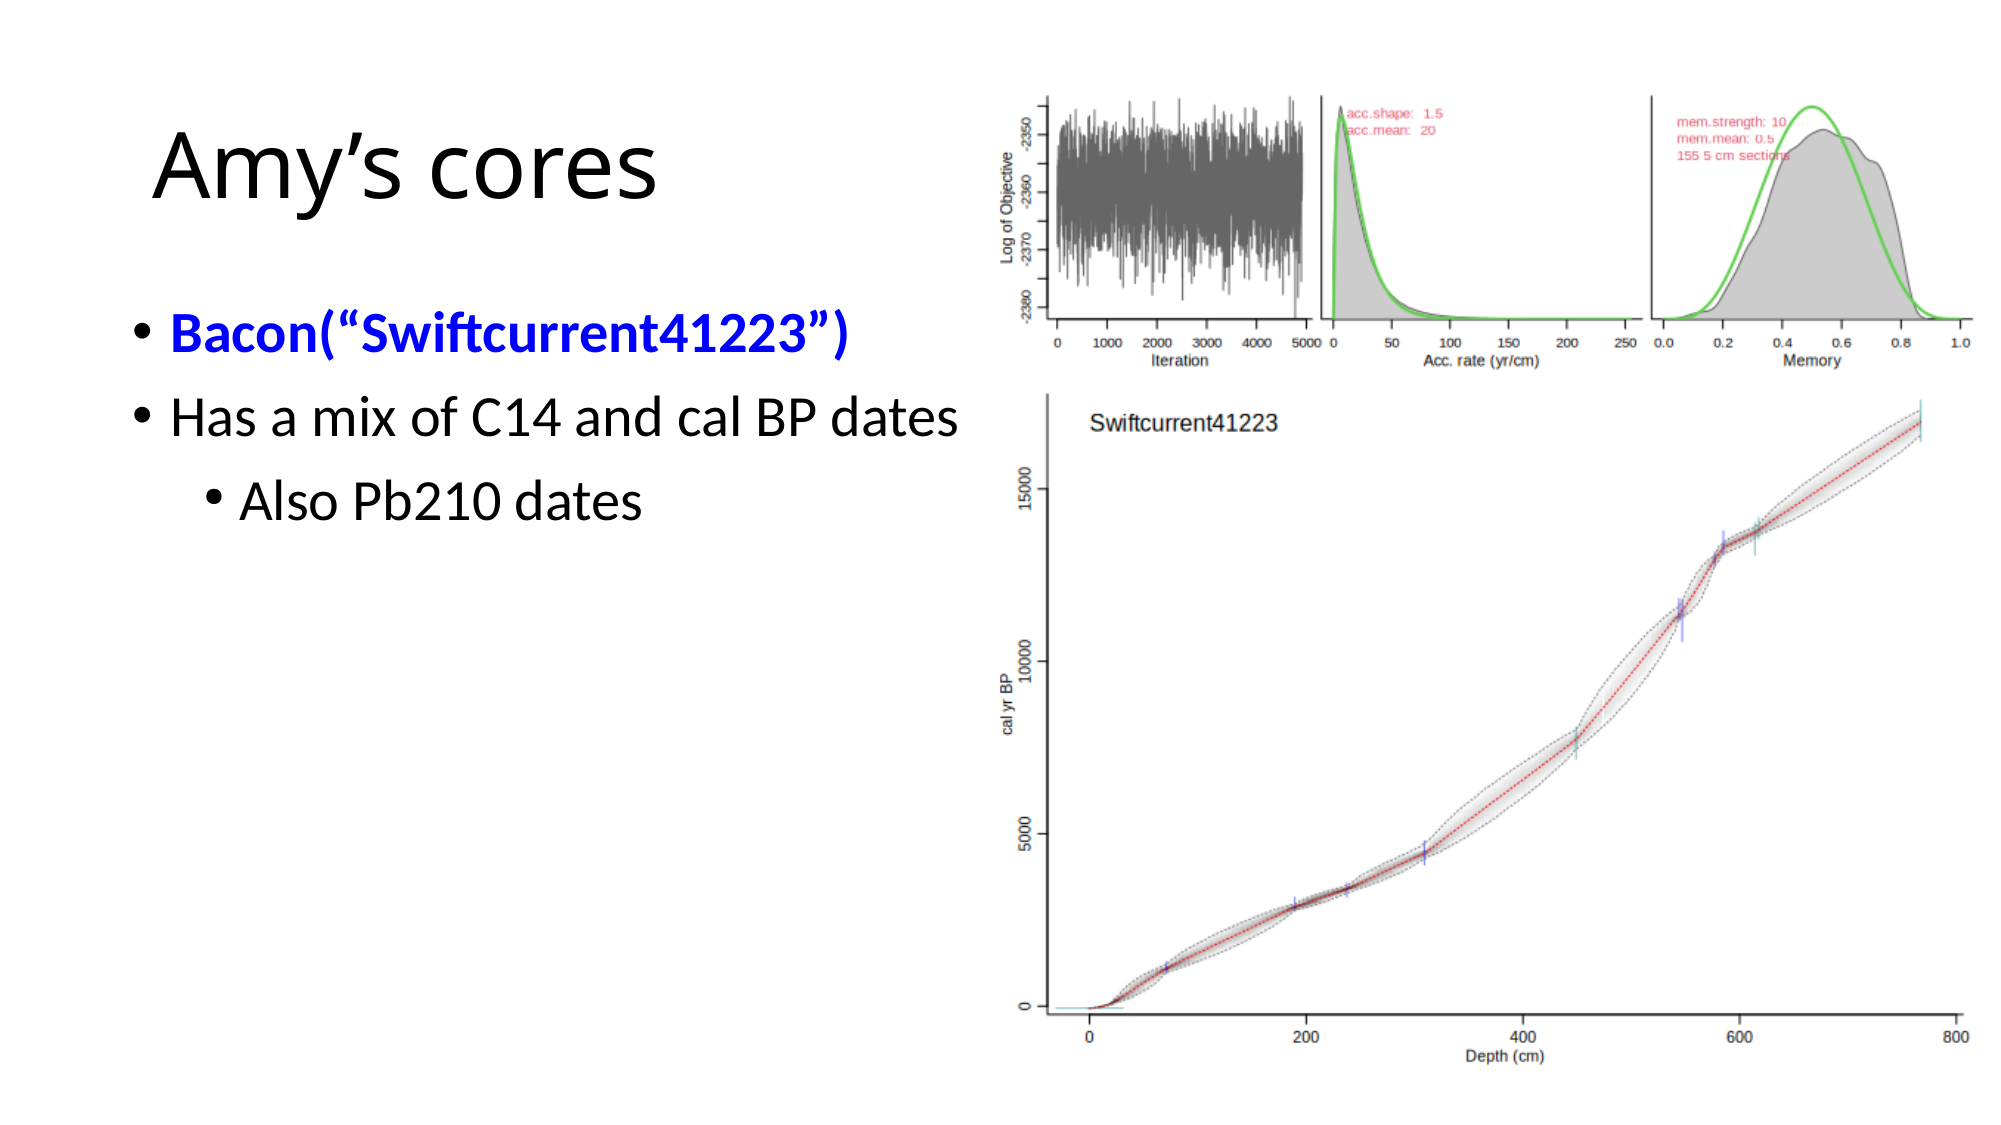

Amy’s cores
Bacon(“Swiftcurrent41223”)
Has a mix of C14 and cal BP dates
Also Pb210 dates